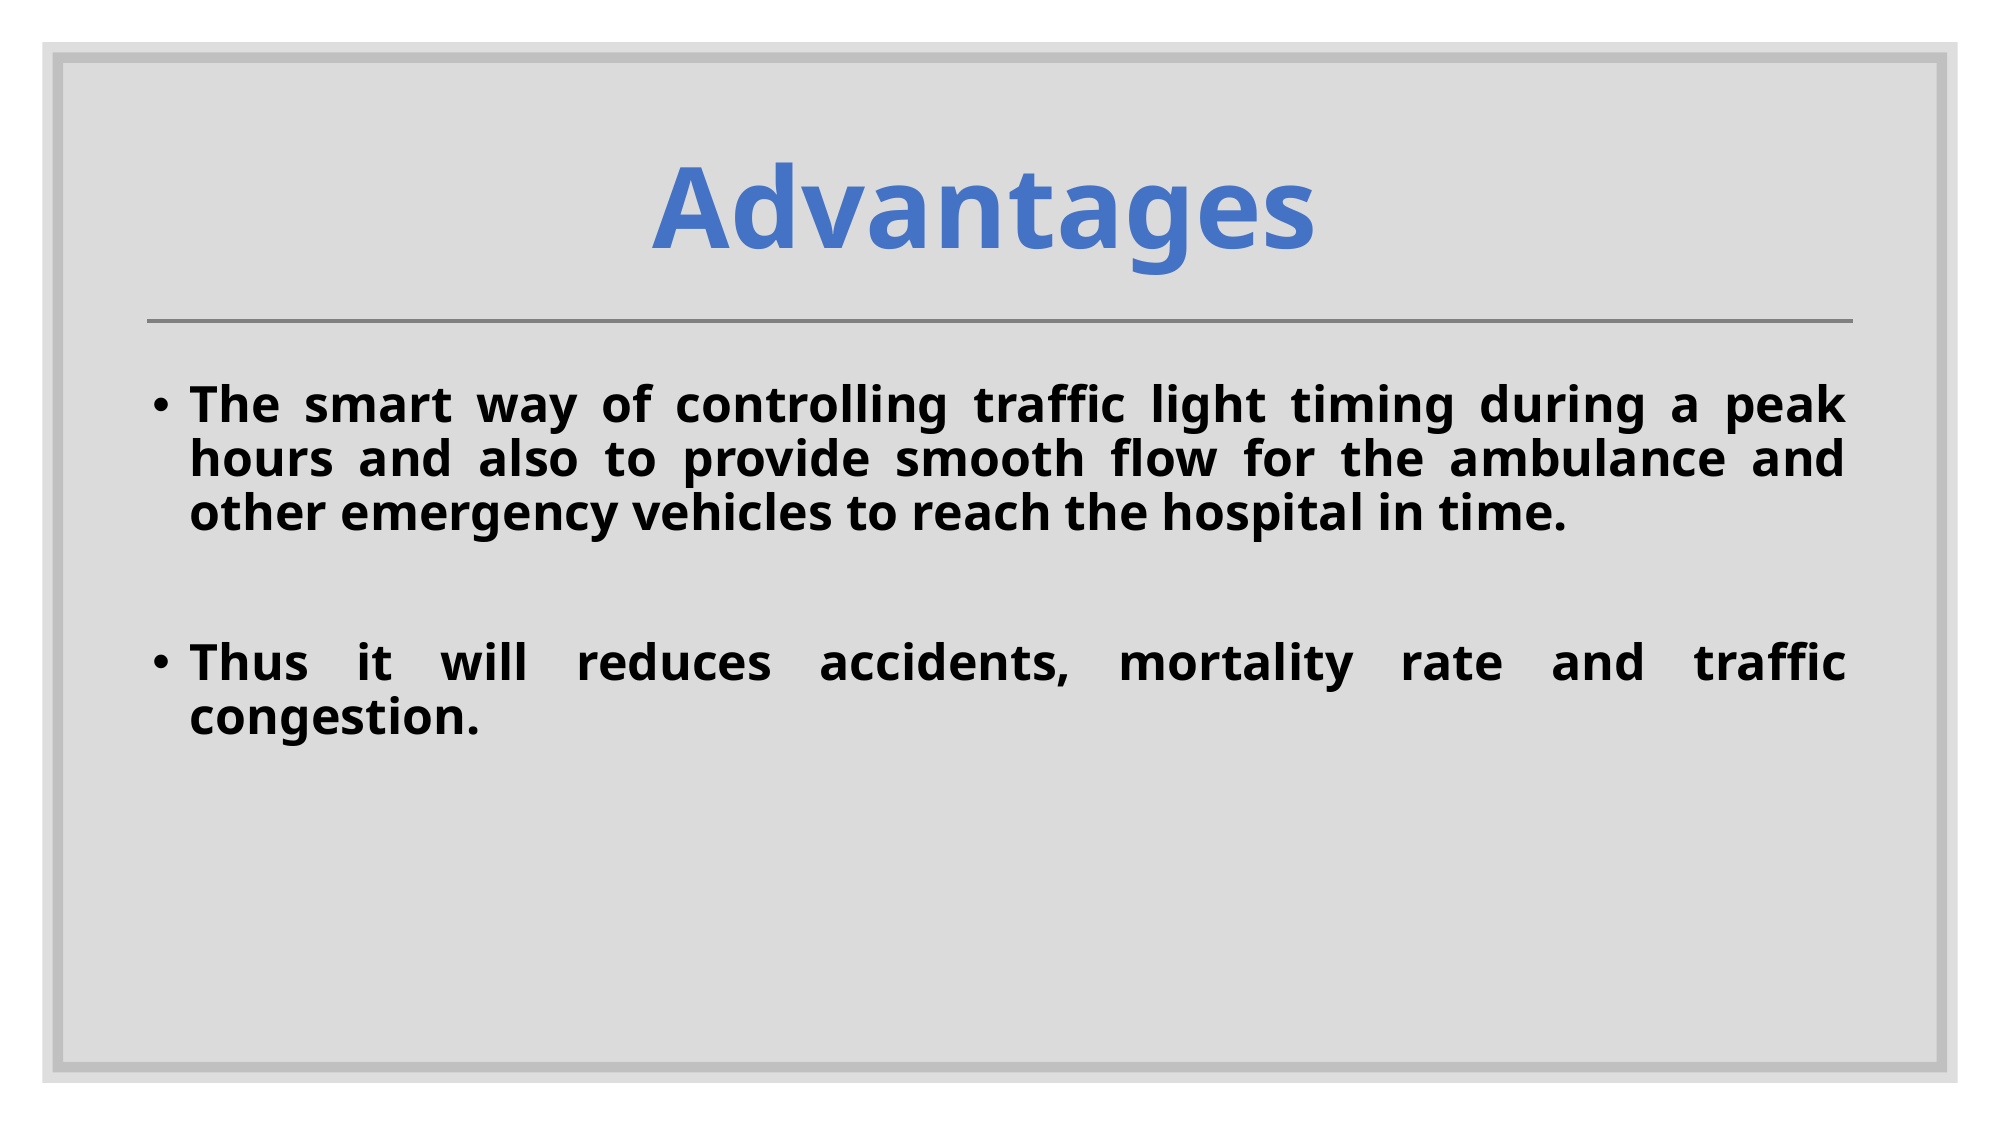

# Advantages
The smart way of controlling traffic light timing during a peak hours and also to provide smooth flow for the ambulance and other emergency vehicles to reach the hospital in time.
Thus it will reduces accidents, mortality rate and traffic congestion.